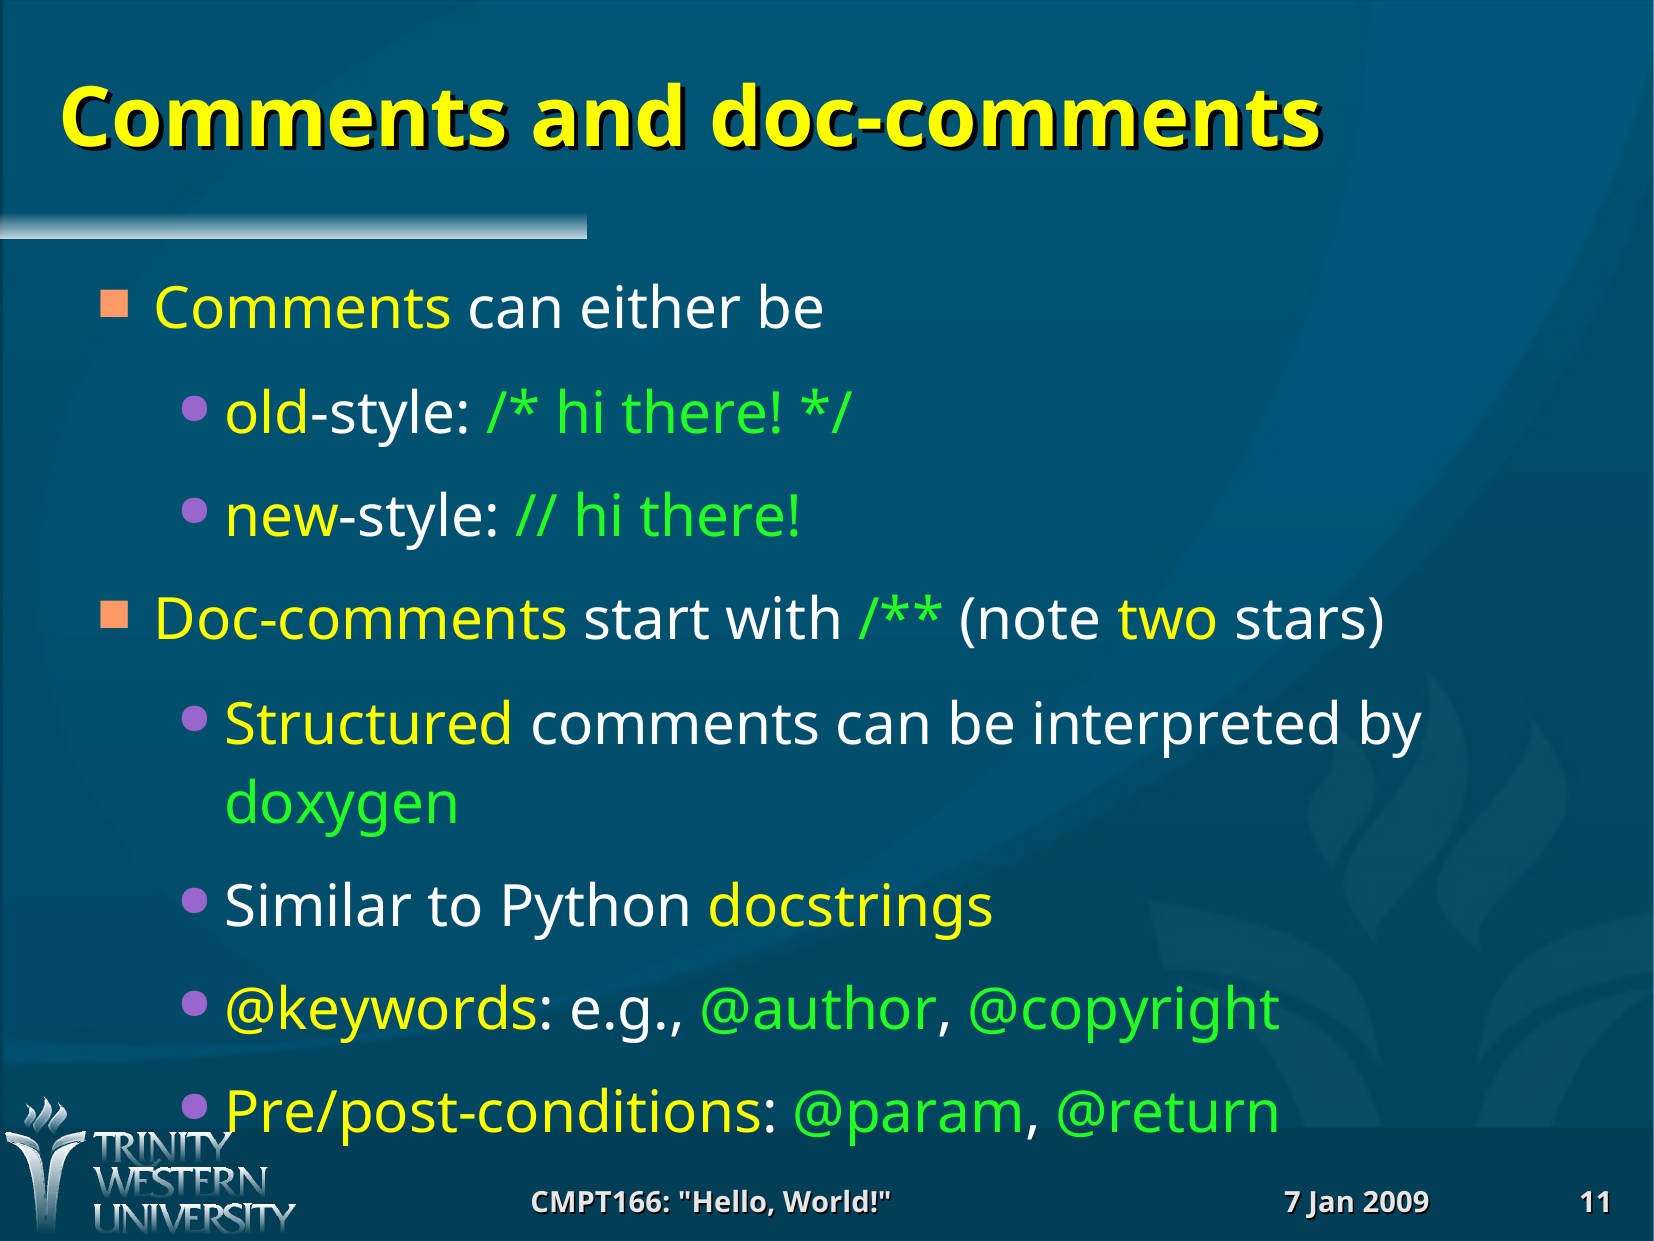

# Comments and doc-comments
Comments can either be
old-style: /* hi there! */
new-style: // hi there!
Doc-comments start with /** (note two stars)
Structured comments can be interpreted by doxygen
Similar to Python docstrings
@keywords: e.g., @author, @copyright
Pre/post-conditions: @param, @return
CMPT166: "Hello, World!"
7 Jan 2009
11